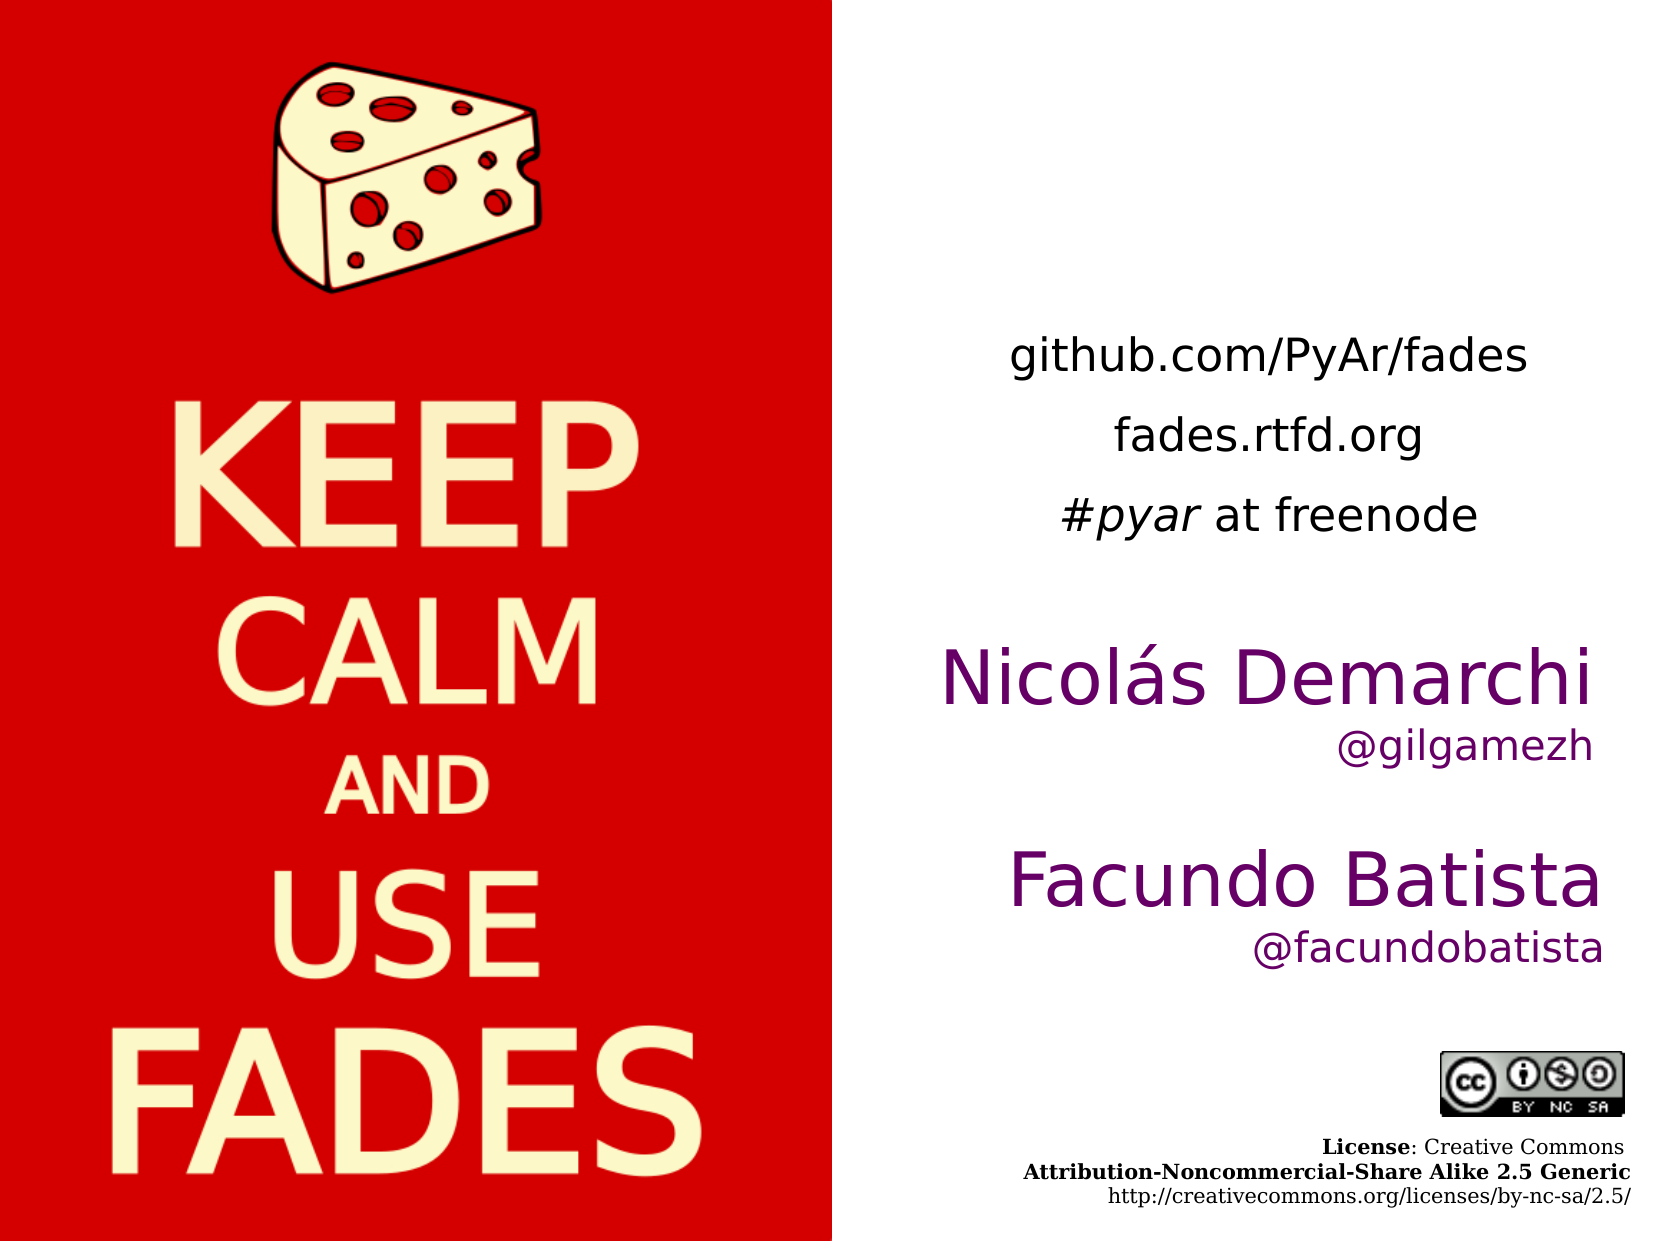

github.com/PyAr/fades
fades.rtfd.org
#pyar at freenode
Nicolás Demarchi
@gilgamezh
# Facundo Batista @facundobatista
License: Creative Commons
Attribution-Noncommercial-Share Alike 2.5 Generic
http://creativecommons.org/licenses/by-nc-sa/2.5/